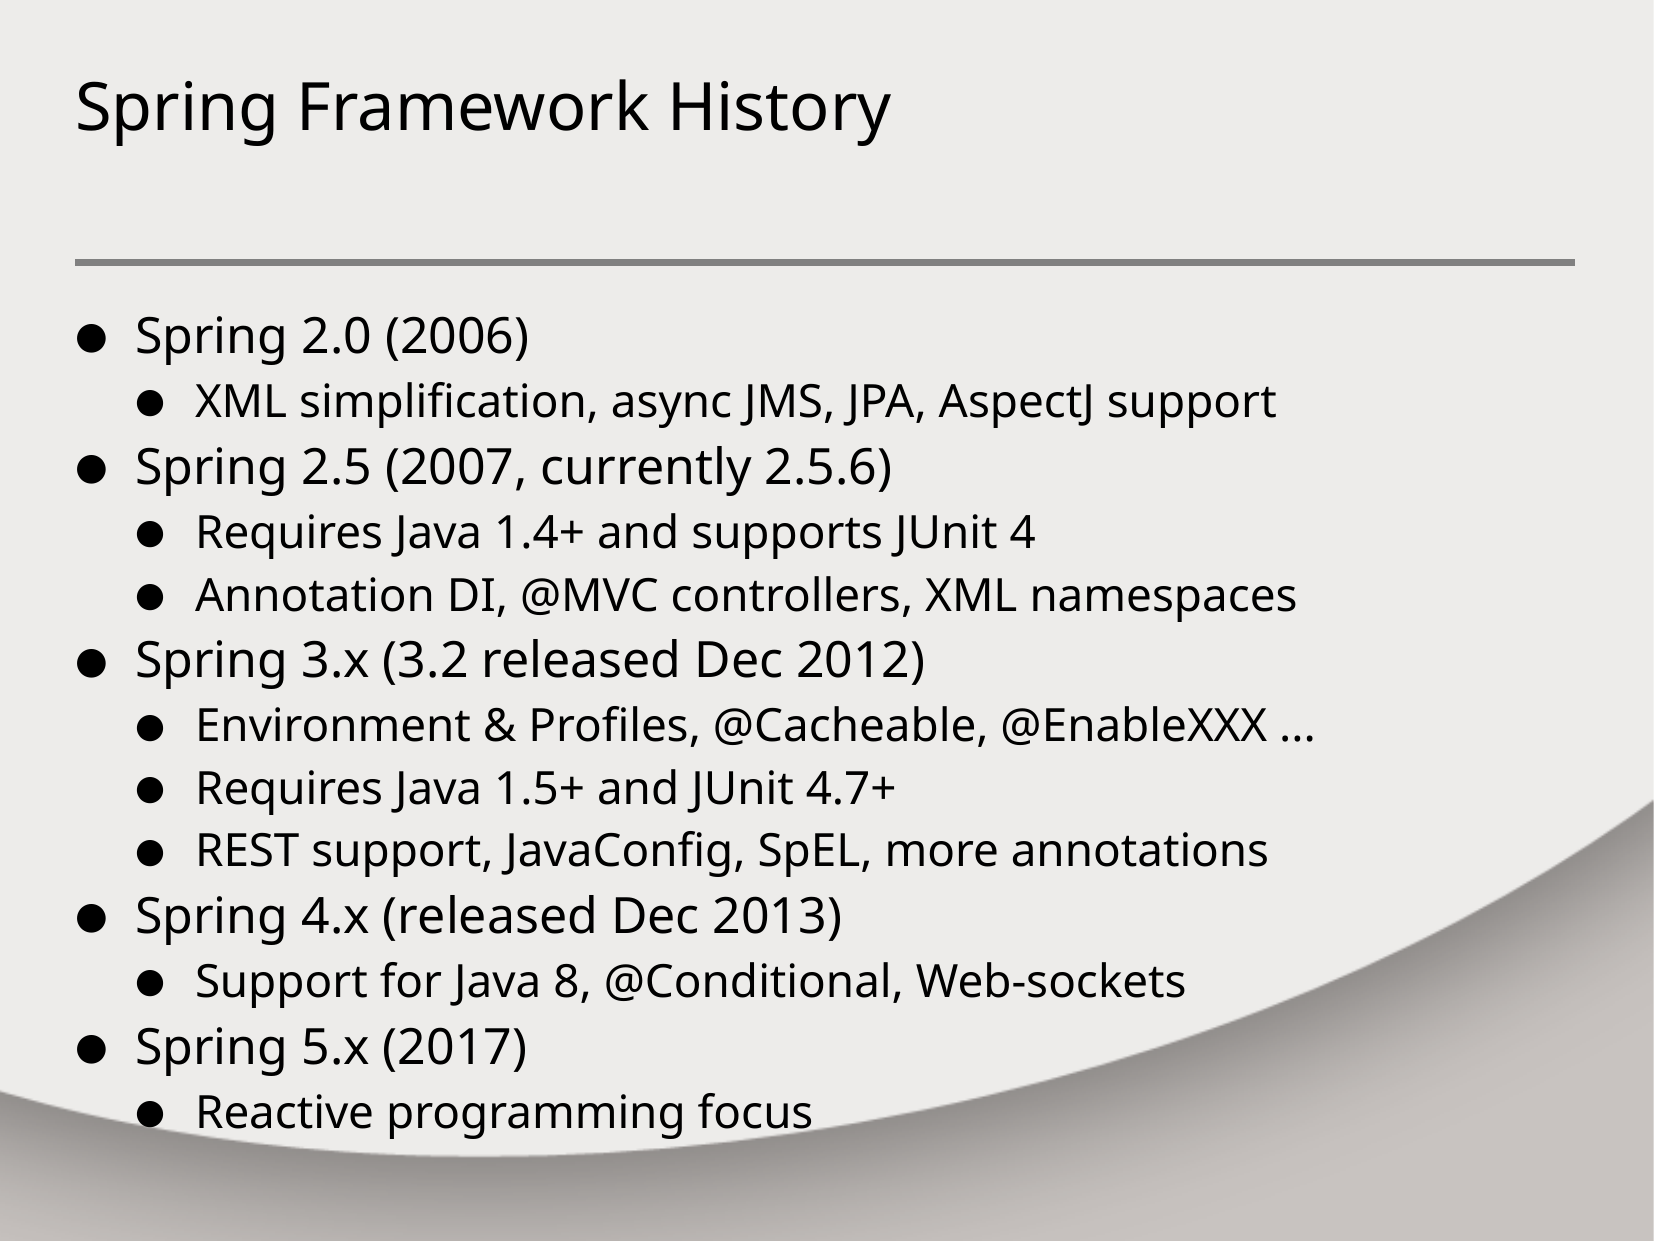

# Spring Framework History
Spring 2.0 (2006)
XML simplification, async JMS, JPA, AspectJ support
Spring 2.5 (2007, currently 2.5.6)
Requires Java 1.4+ and supports JUnit 4
Annotation DI, @MVC controllers, XML namespaces
Spring 3.x (3.2 released Dec 2012)
Environment & Profiles, @Cacheable, @EnableXXX ...
Requires Java 1.5+ and JUnit 4.7+
REST support, JavaConfig, SpEL, more annotations
Spring 4.x (released Dec 2013)
Support for Java 8, @Conditional, Web-sockets
Spring 5.x (2017)
Reactive programming focus